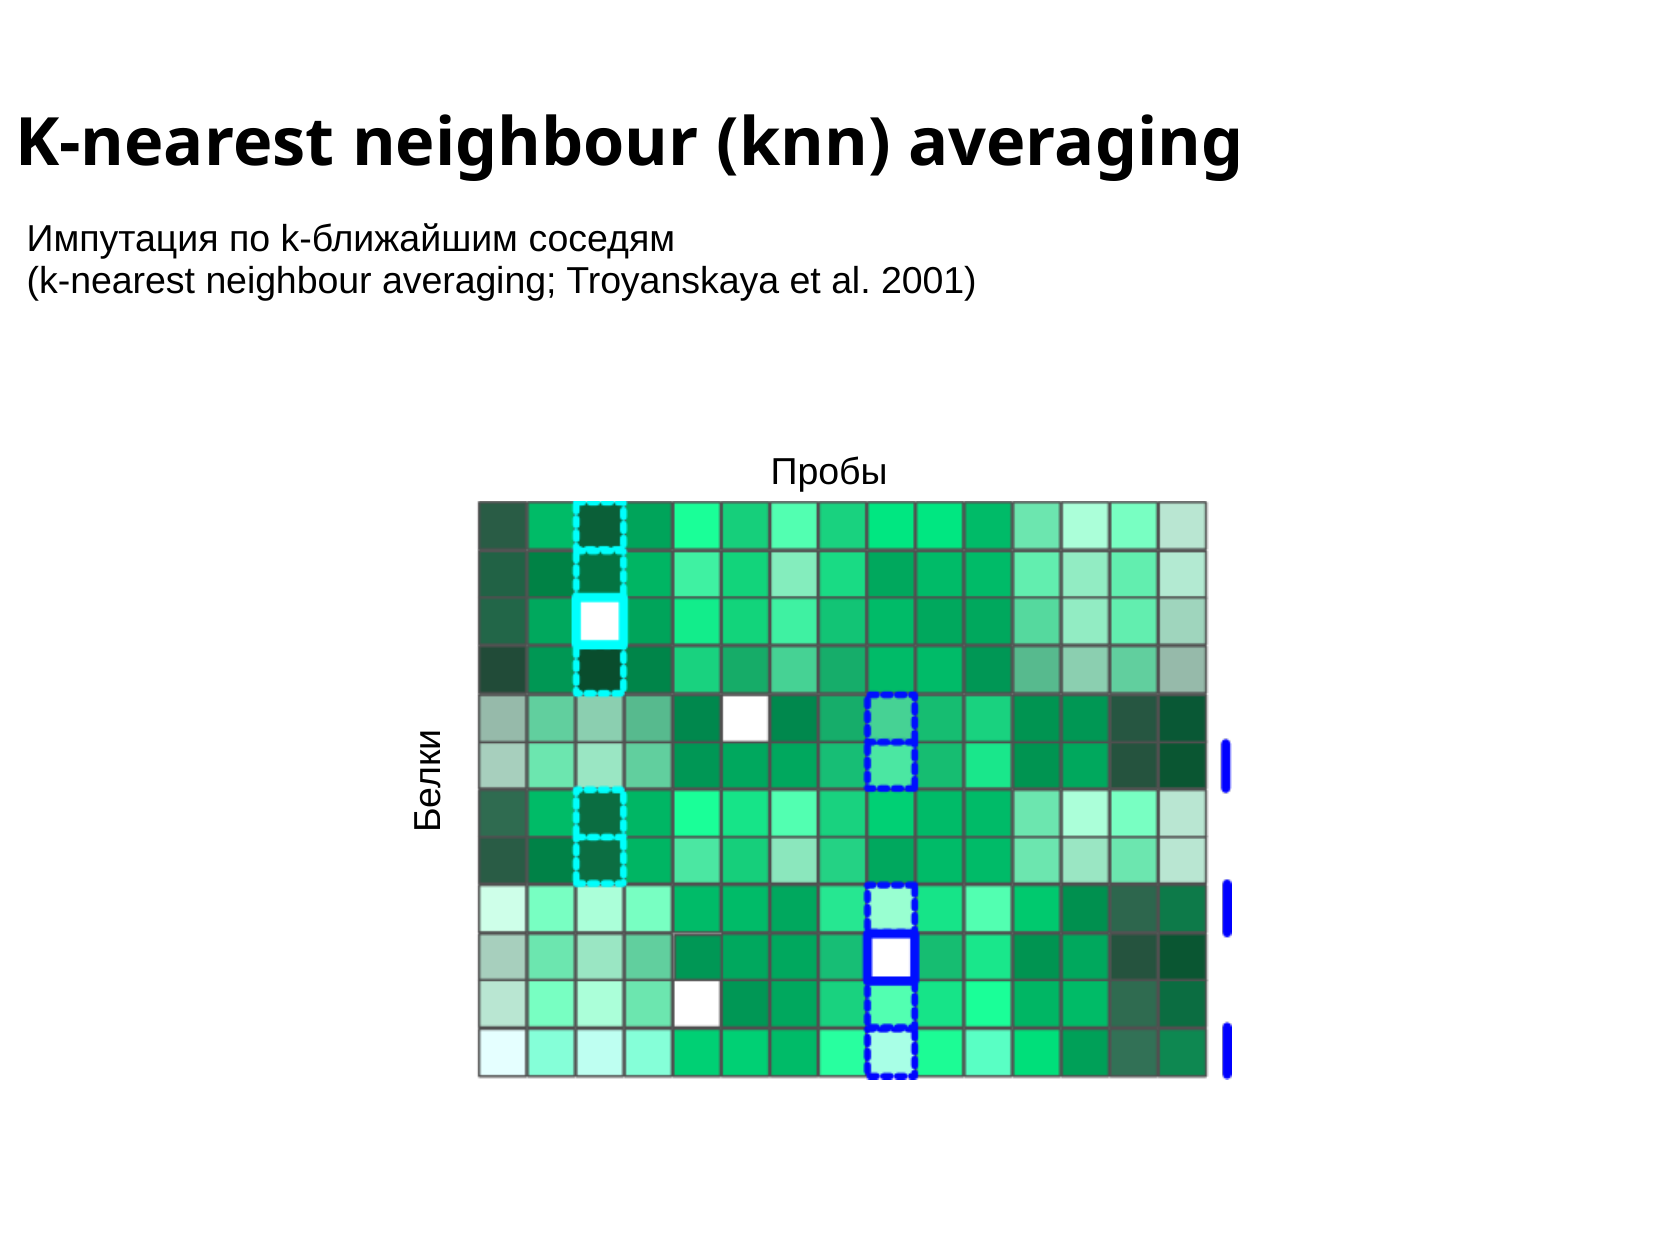

# K-nearest neighbour (knn) averaging
Импутация по k-ближайшим соседям
(k-nearest neighbour averaging; Troyanskaya et al. 2001)
Пробы
Белки